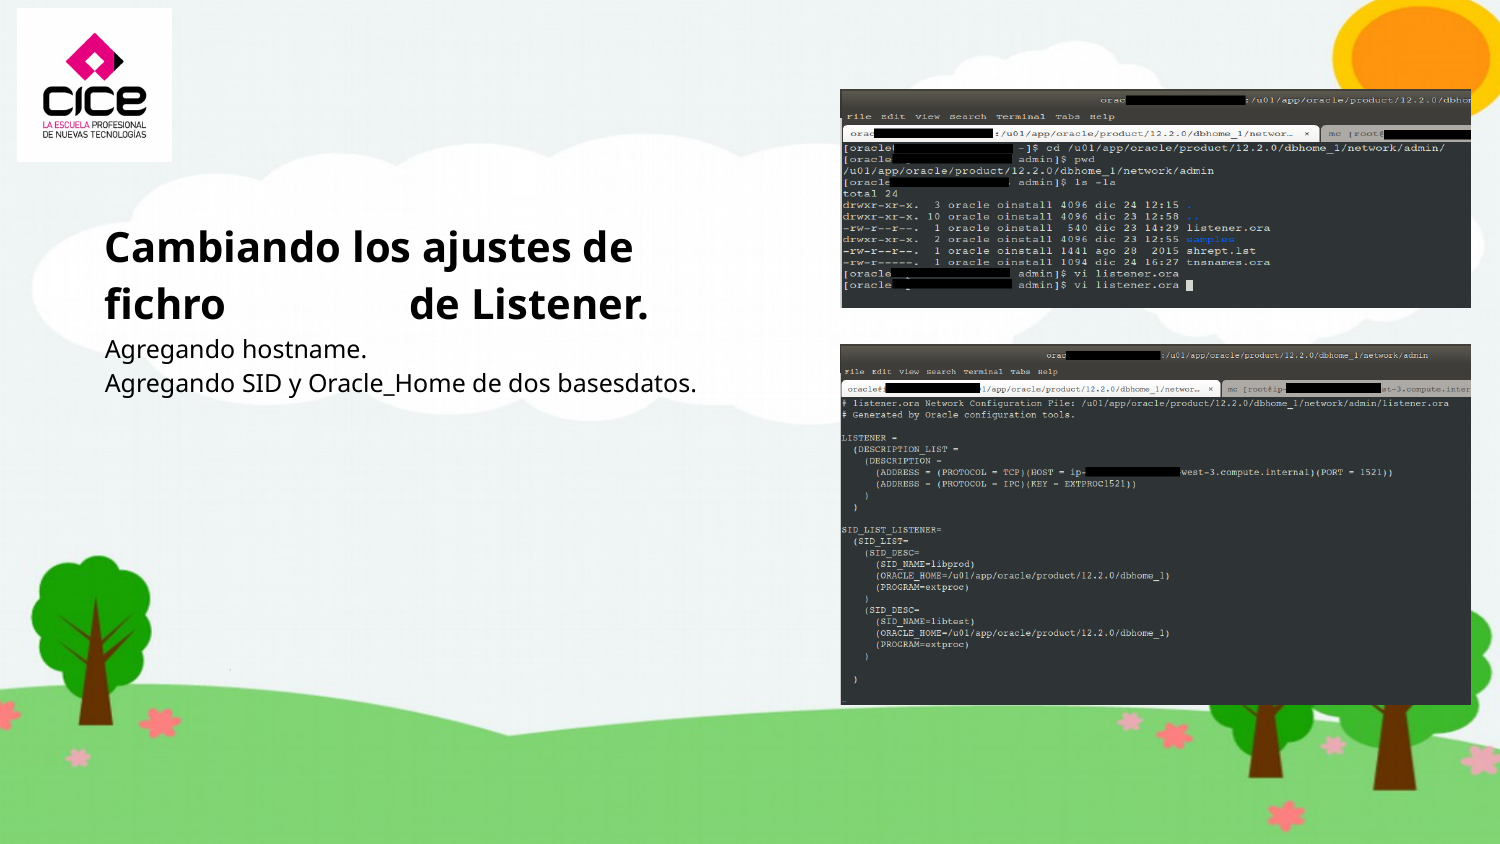

Cambiando los ajustes de fichro de Listener.
Agregando hostname.
Agregando SID y Oracle_Home de dos basesdatos.